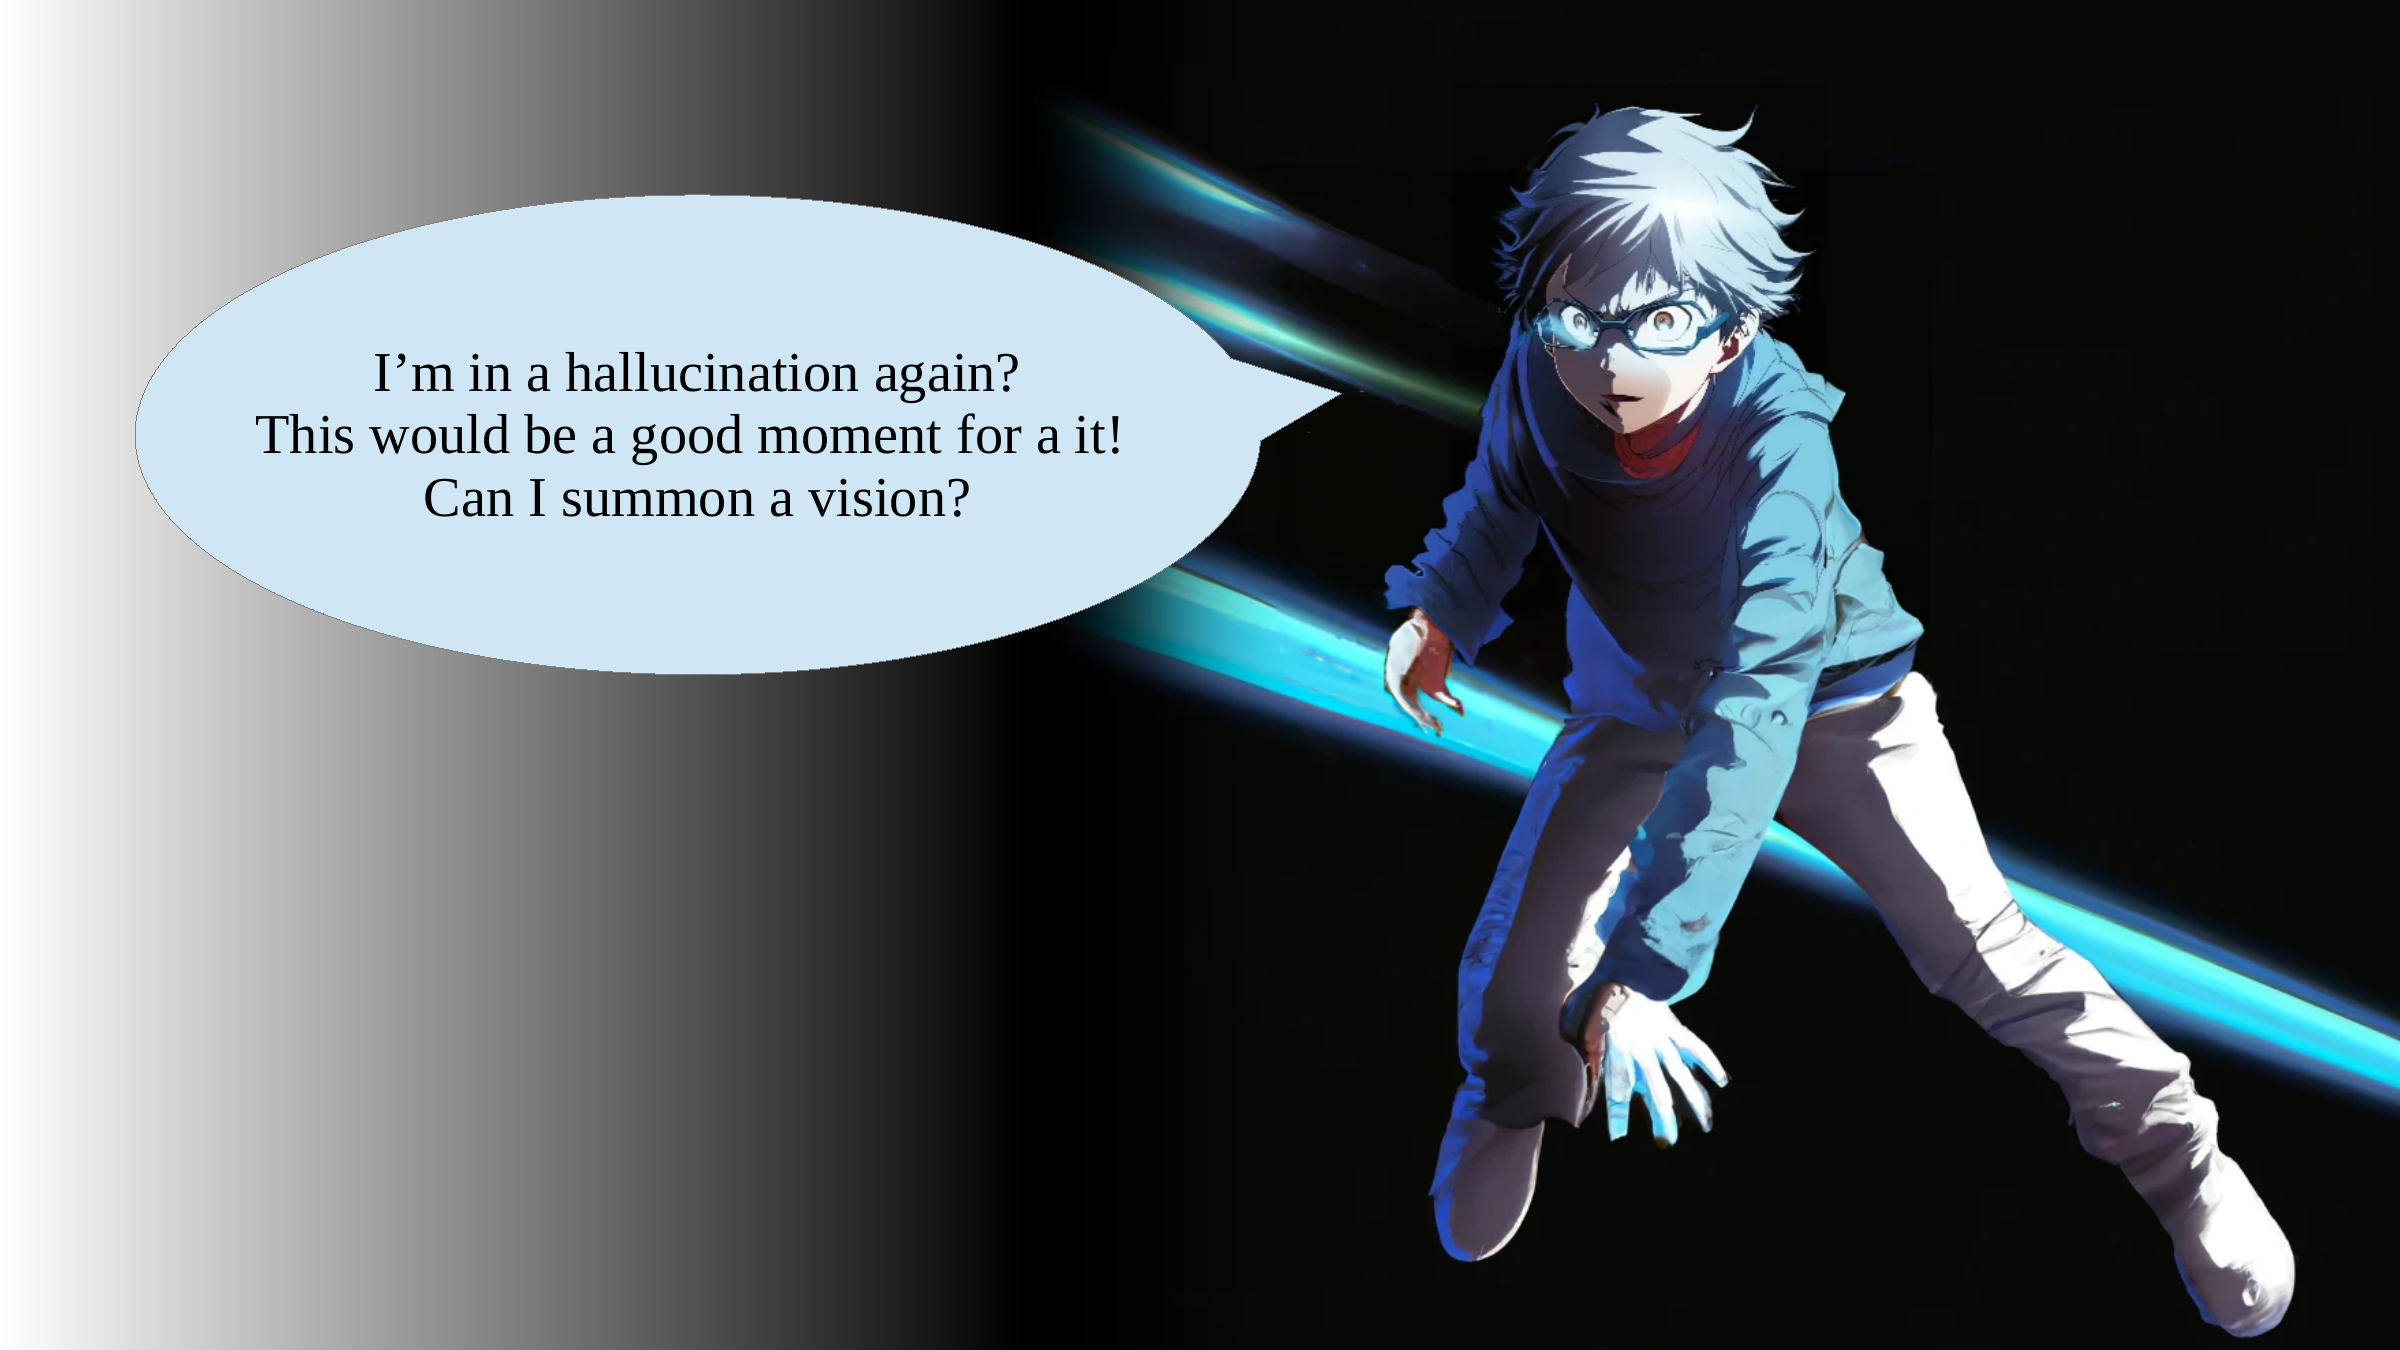

I’m in a hallucination again?
This would be a good moment for a it!
Can I summon a vision?